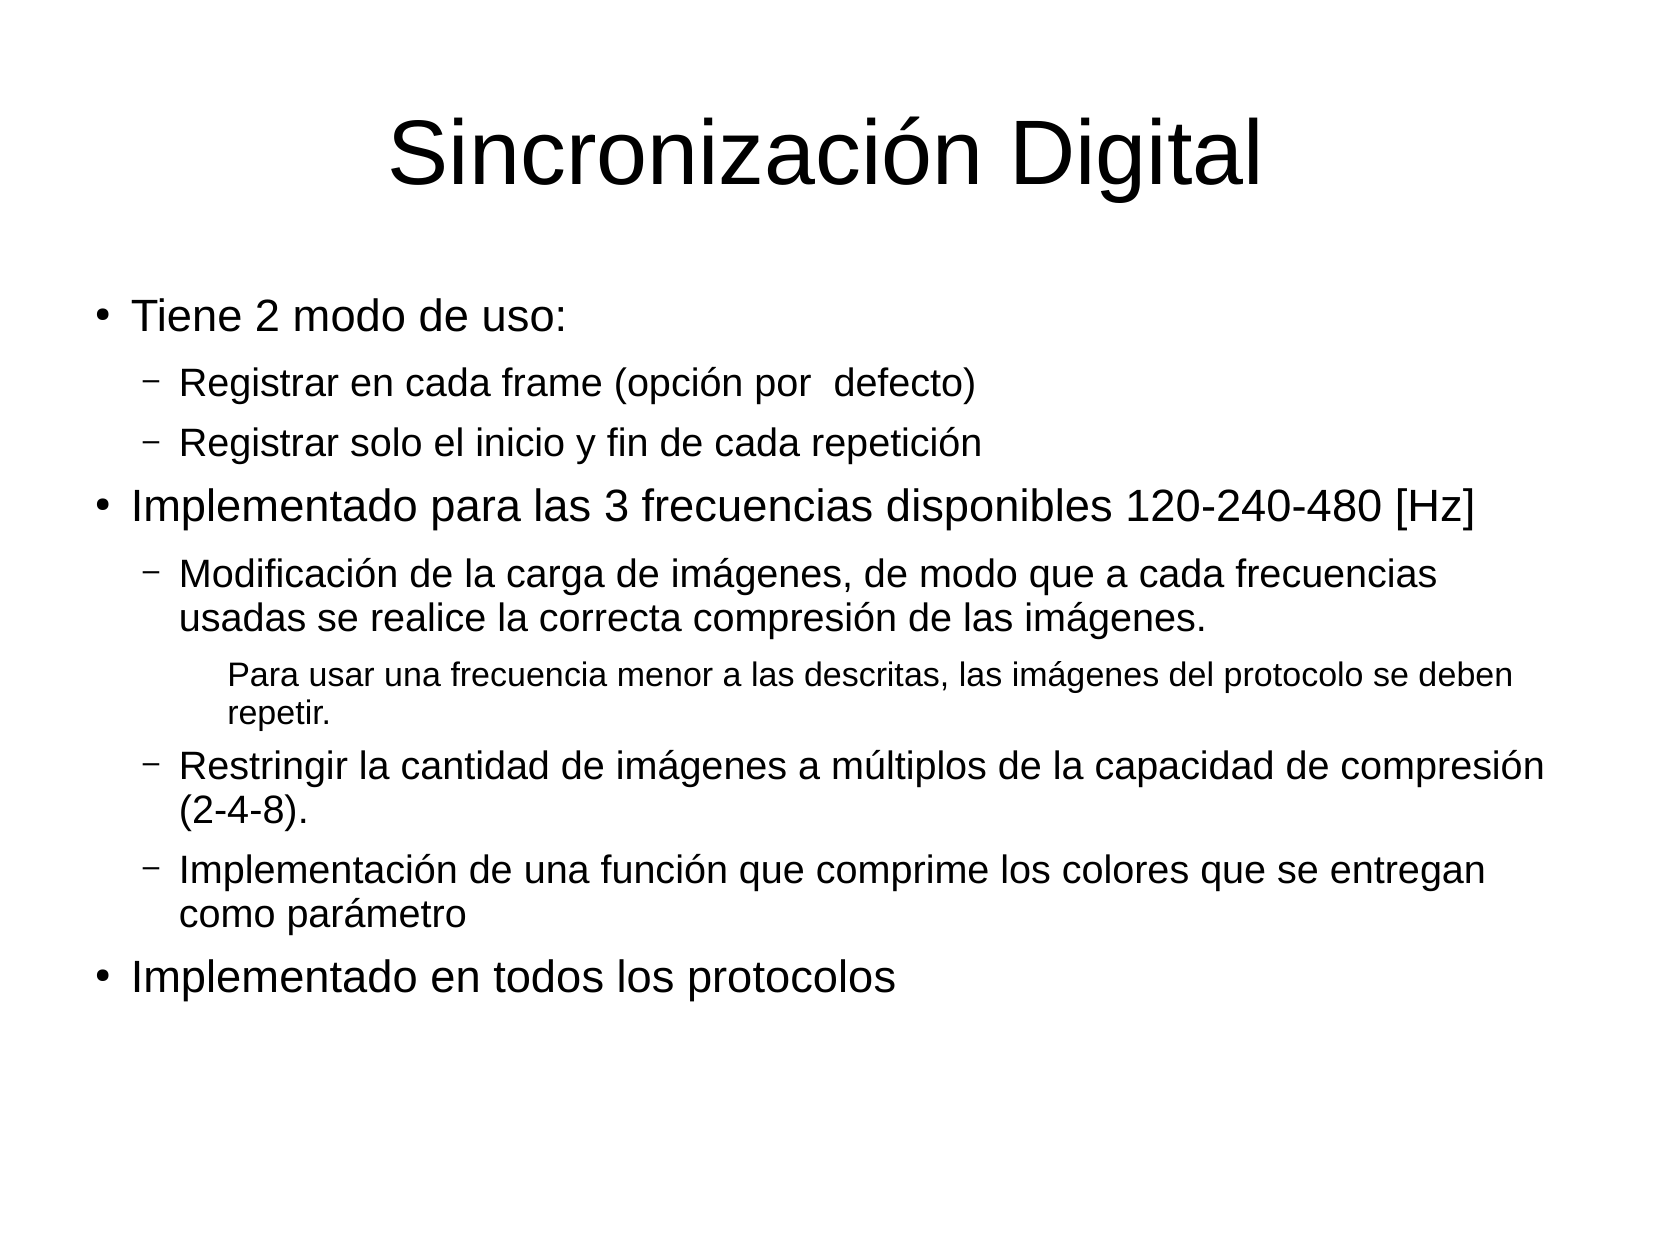

# Sincronización Digital
Tiene 2 modo de uso:
Registrar en cada frame (opción por defecto)
Registrar solo el inicio y fin de cada repetición
Implementado para las 3 frecuencias disponibles 120-240-480 [Hz]
Modificación de la carga de imágenes, de modo que a cada frecuencias usadas se realice la correcta compresión de las imágenes.
Para usar una frecuencia menor a las descritas, las imágenes del protocolo se deben repetir.
Restringir la cantidad de imágenes a múltiplos de la capacidad de compresión (2-4-8).
Implementación de una función que comprime los colores que se entregan como parámetro
Implementado en todos los protocolos